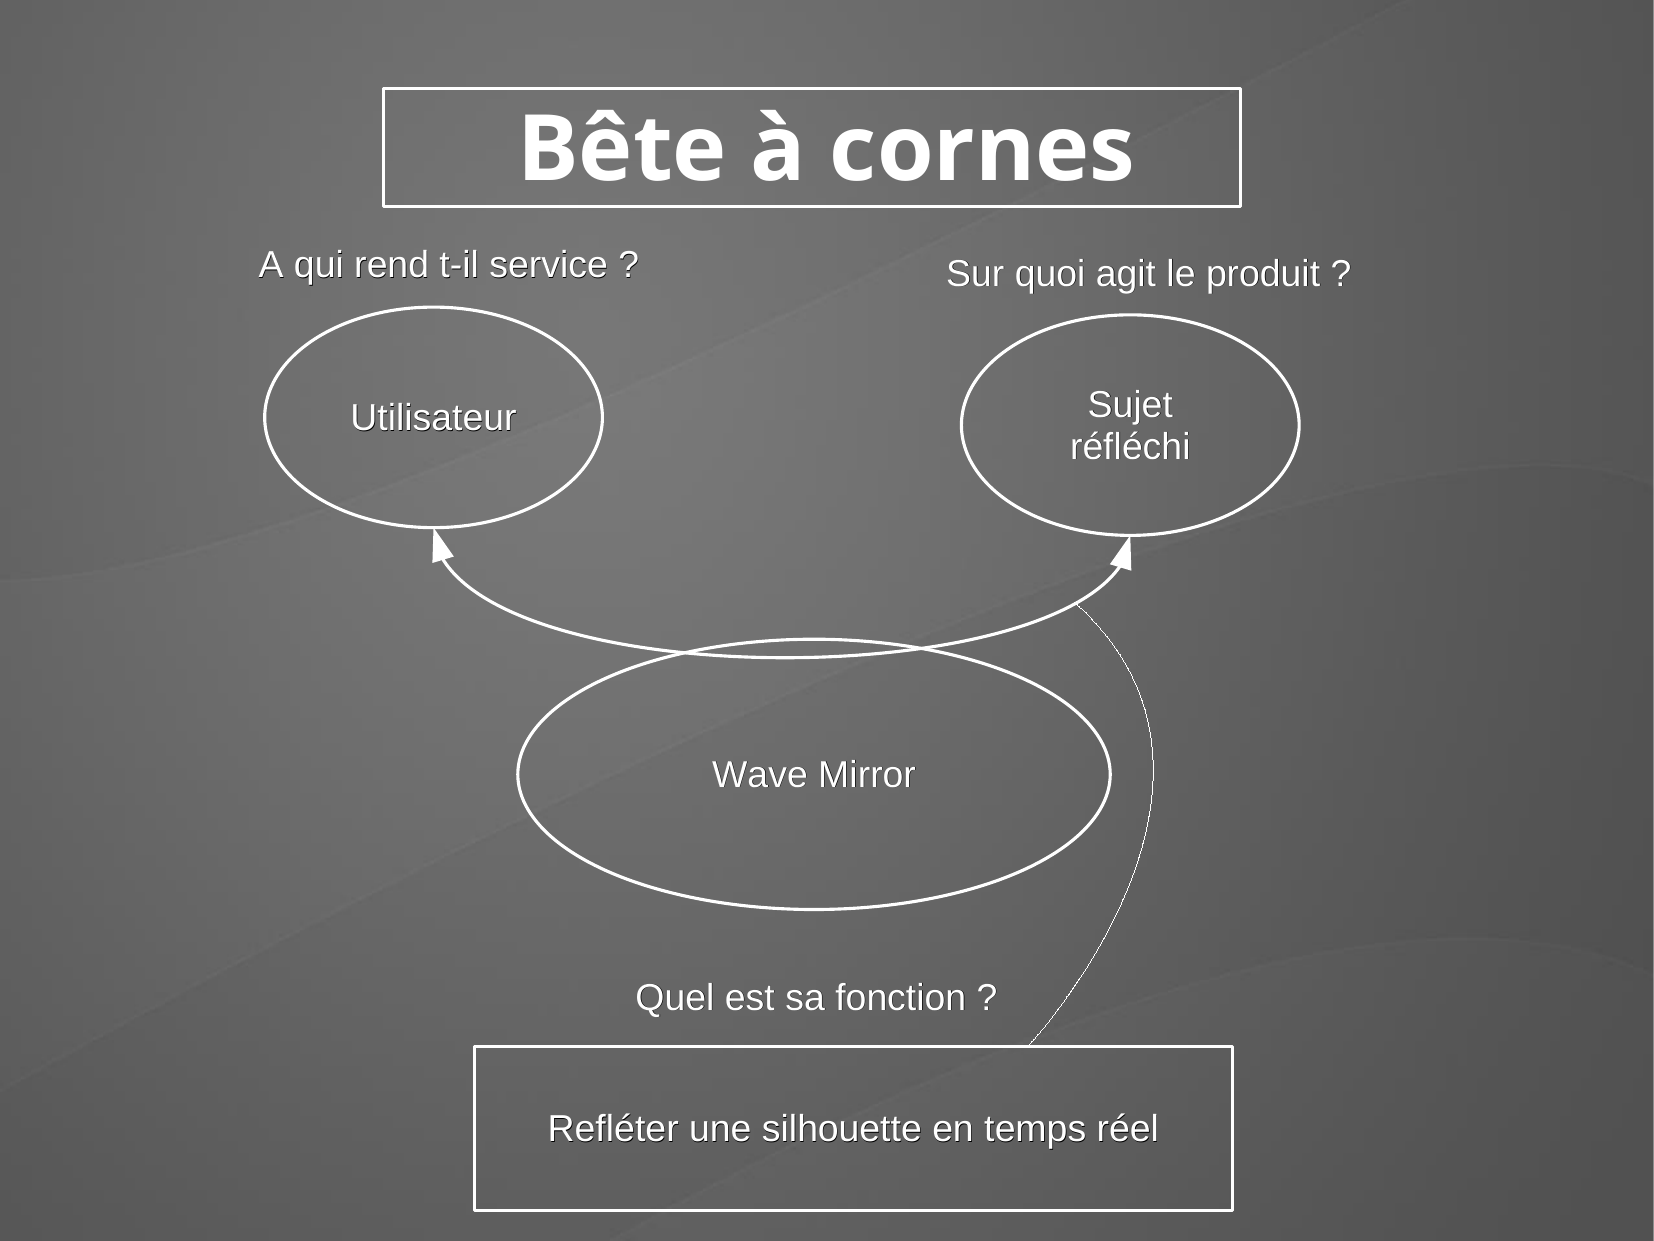

# Bête à cornes
A qui rend t-il service ?
 Sur quoi agit le produit ?
Utilisateur
Sujet réfléchi
Wave Mirror
 Quel est sa fonction ?
Refléter une silhouette en temps réel